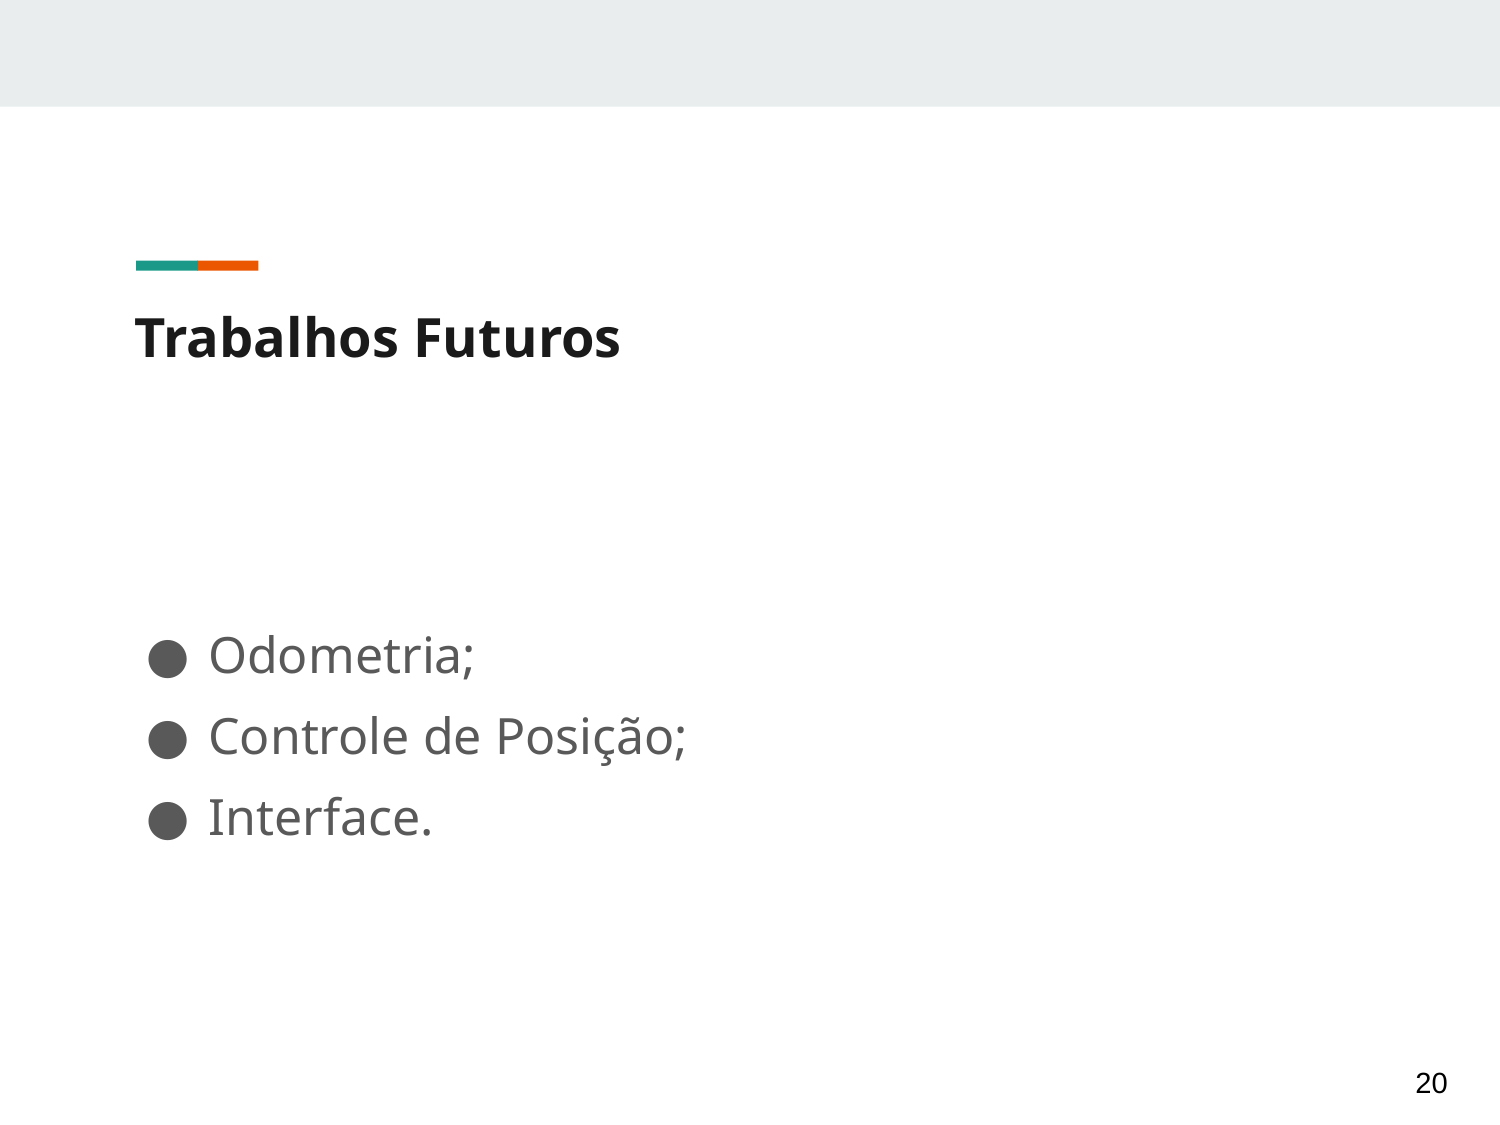

# Trabalhos Futuros
Odometria;
Controle de Posição;
Interface.
20